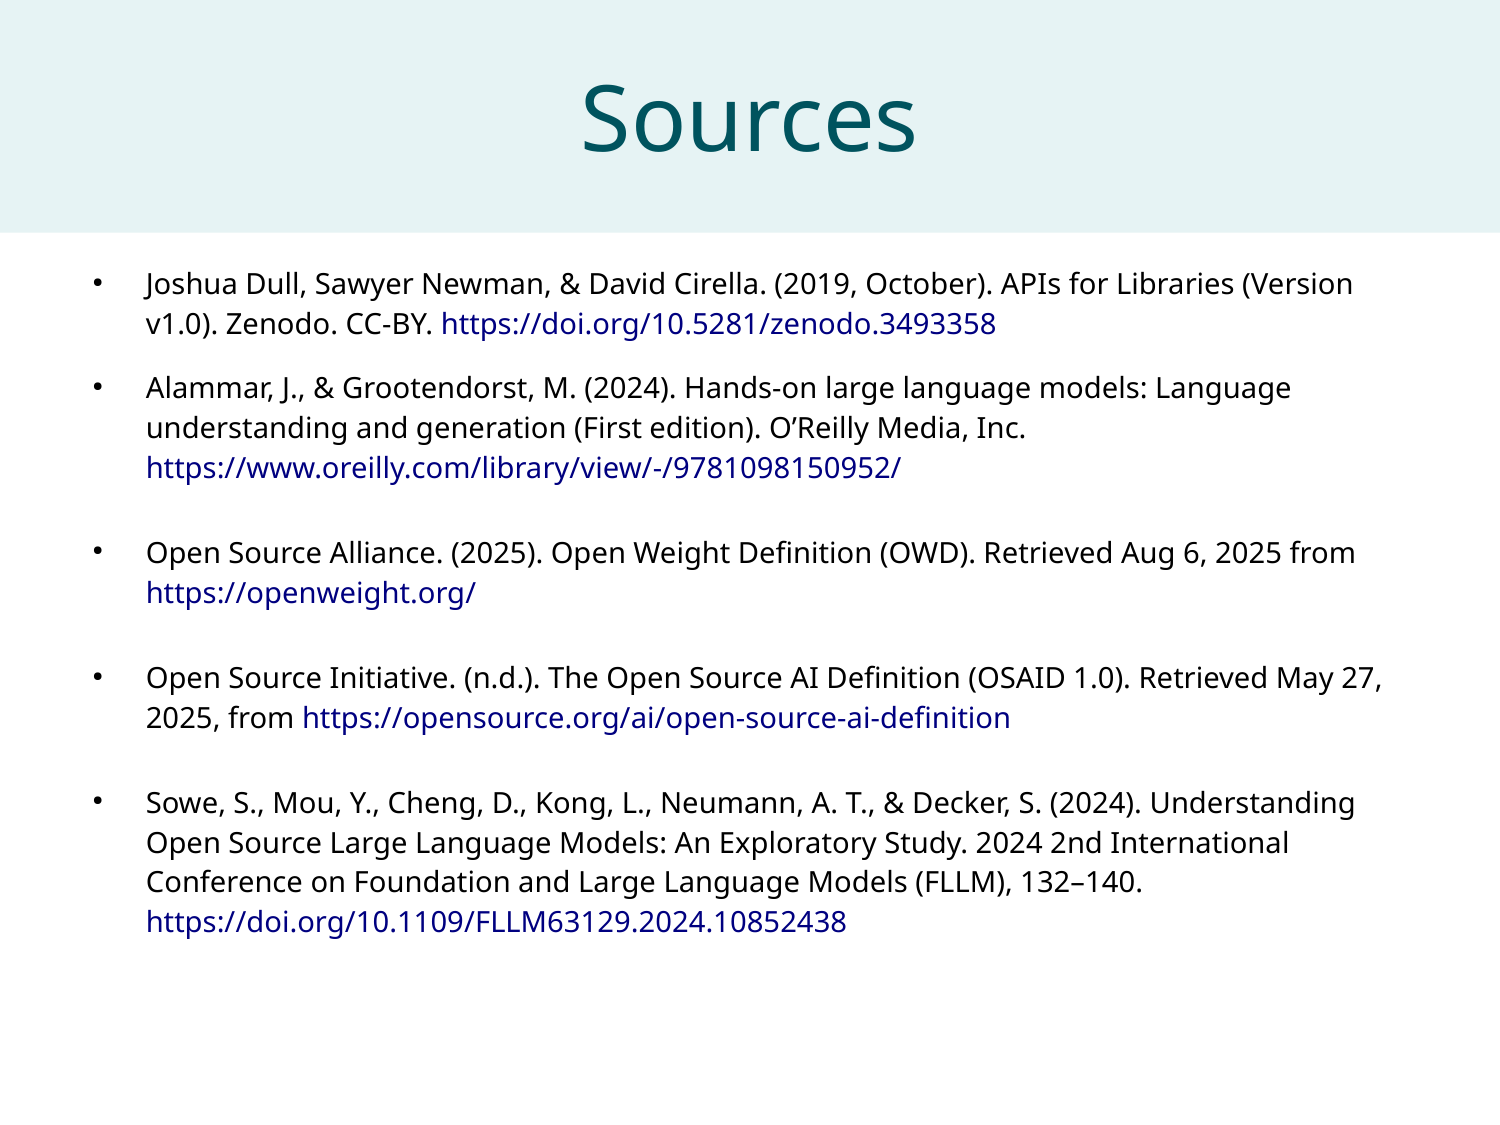

# Sources
Joshua Dull, Sawyer Newman, & David Cirella. (2019, October). APIs for Libraries (Version v1.0). Zenodo. CC-BY. https://doi.org/10.5281/zenodo.3493358
Alammar, J., & Grootendorst, M. (2024). Hands-on large language models: Language understanding and generation (First edition). O’Reilly Media, Inc. https://www.oreilly.com/library/view/-/9781098150952/
Open Source Alliance. (2025). Open Weight Definition (OWD). Retrieved Aug 6, 2025 from https://openweight.org/
Open Source Initiative. (n.d.). The Open Source AI Definition (OSAID 1.0). Retrieved May 27, 2025, from https://opensource.org/ai/open-source-ai-definition
Sowe, S., Mou, Y., Cheng, D., Kong, L., Neumann, A. T., & Decker, S. (2024). Understanding Open Source Large Language Models: An Exploratory Study. 2024 2nd International Conference on Foundation and Large Language Models (FLLM), 132–140. https://doi.org/10.1109/FLLM63129.2024.10852438